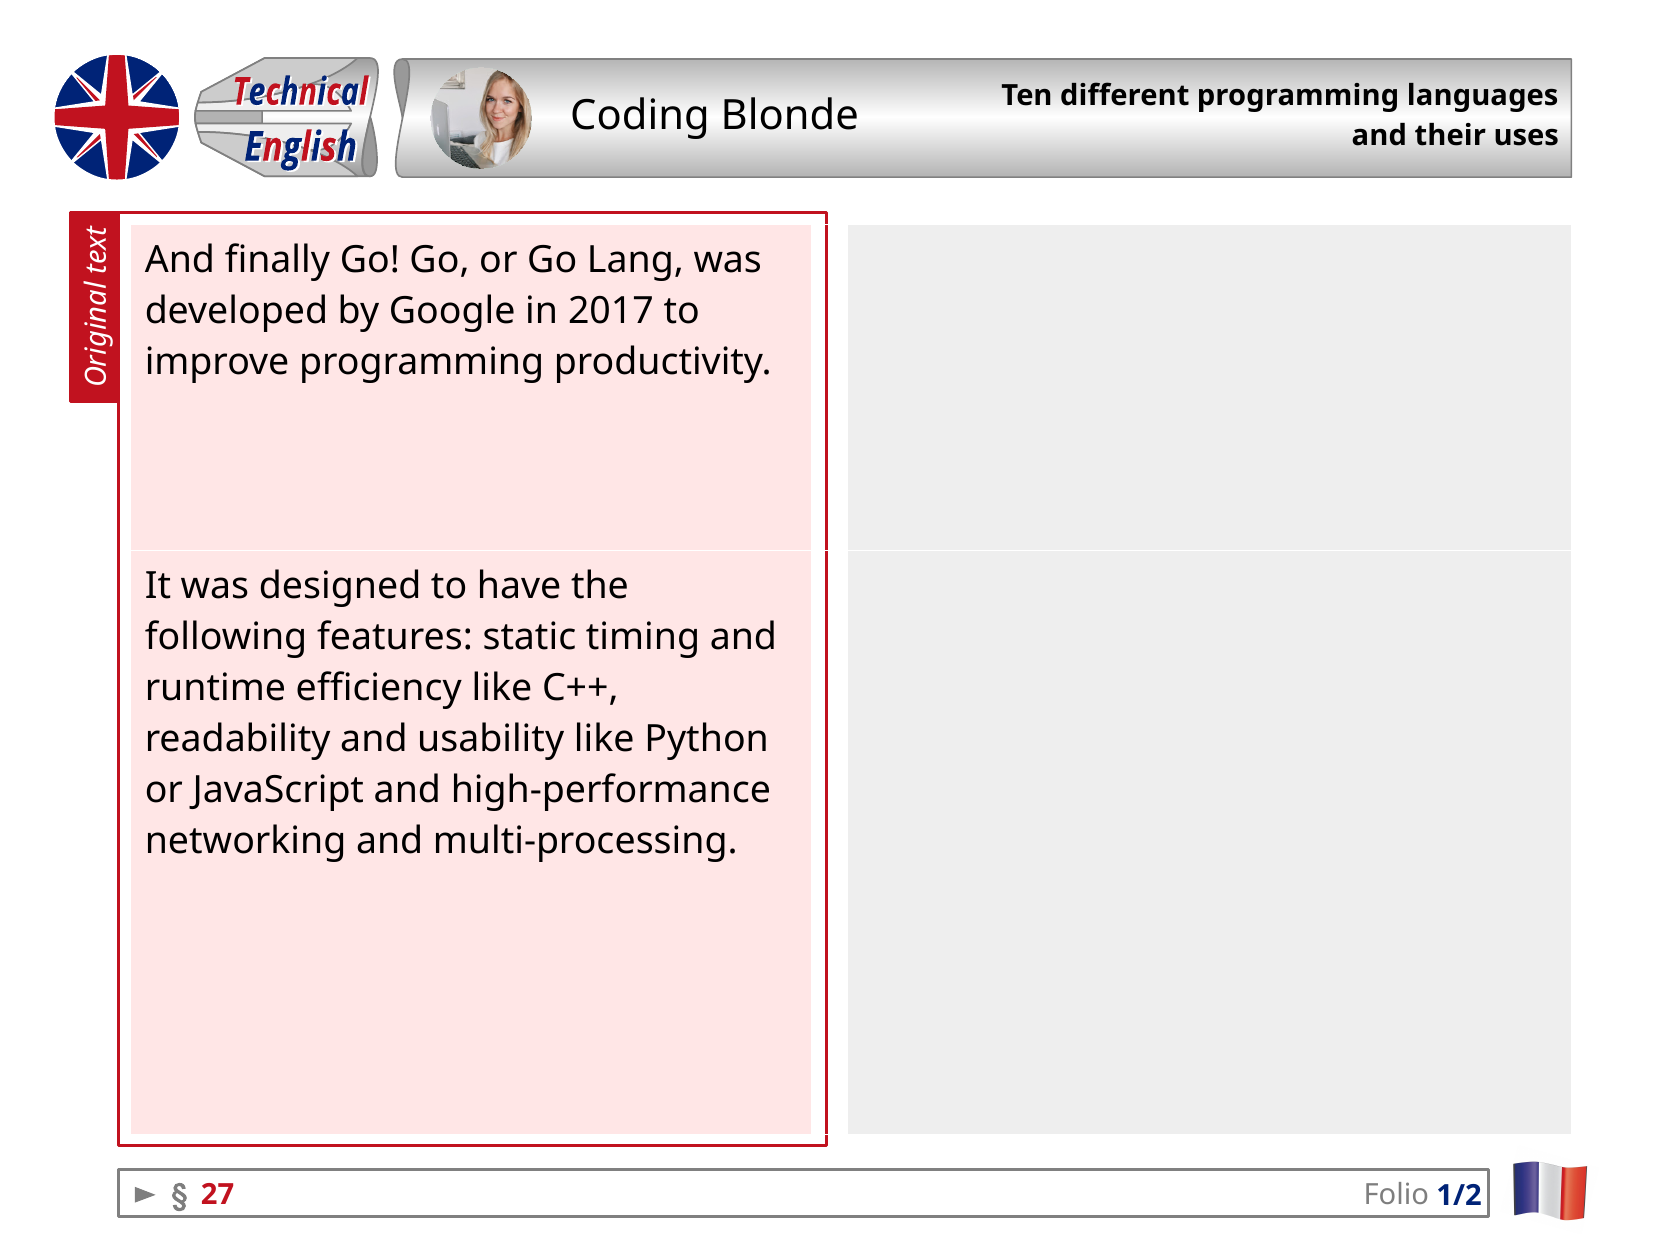

#
| And finally Go! Go, or Go Lang, was developed by Google in 2017 to improve programming productivity. | | |
| --- | --- | --- |
| It was designed to have the following features: static timing and runtime efficiency like C++, readability and usability like Python or JavaScript and high-performance networking and multi-processing. | | |
27
1/2